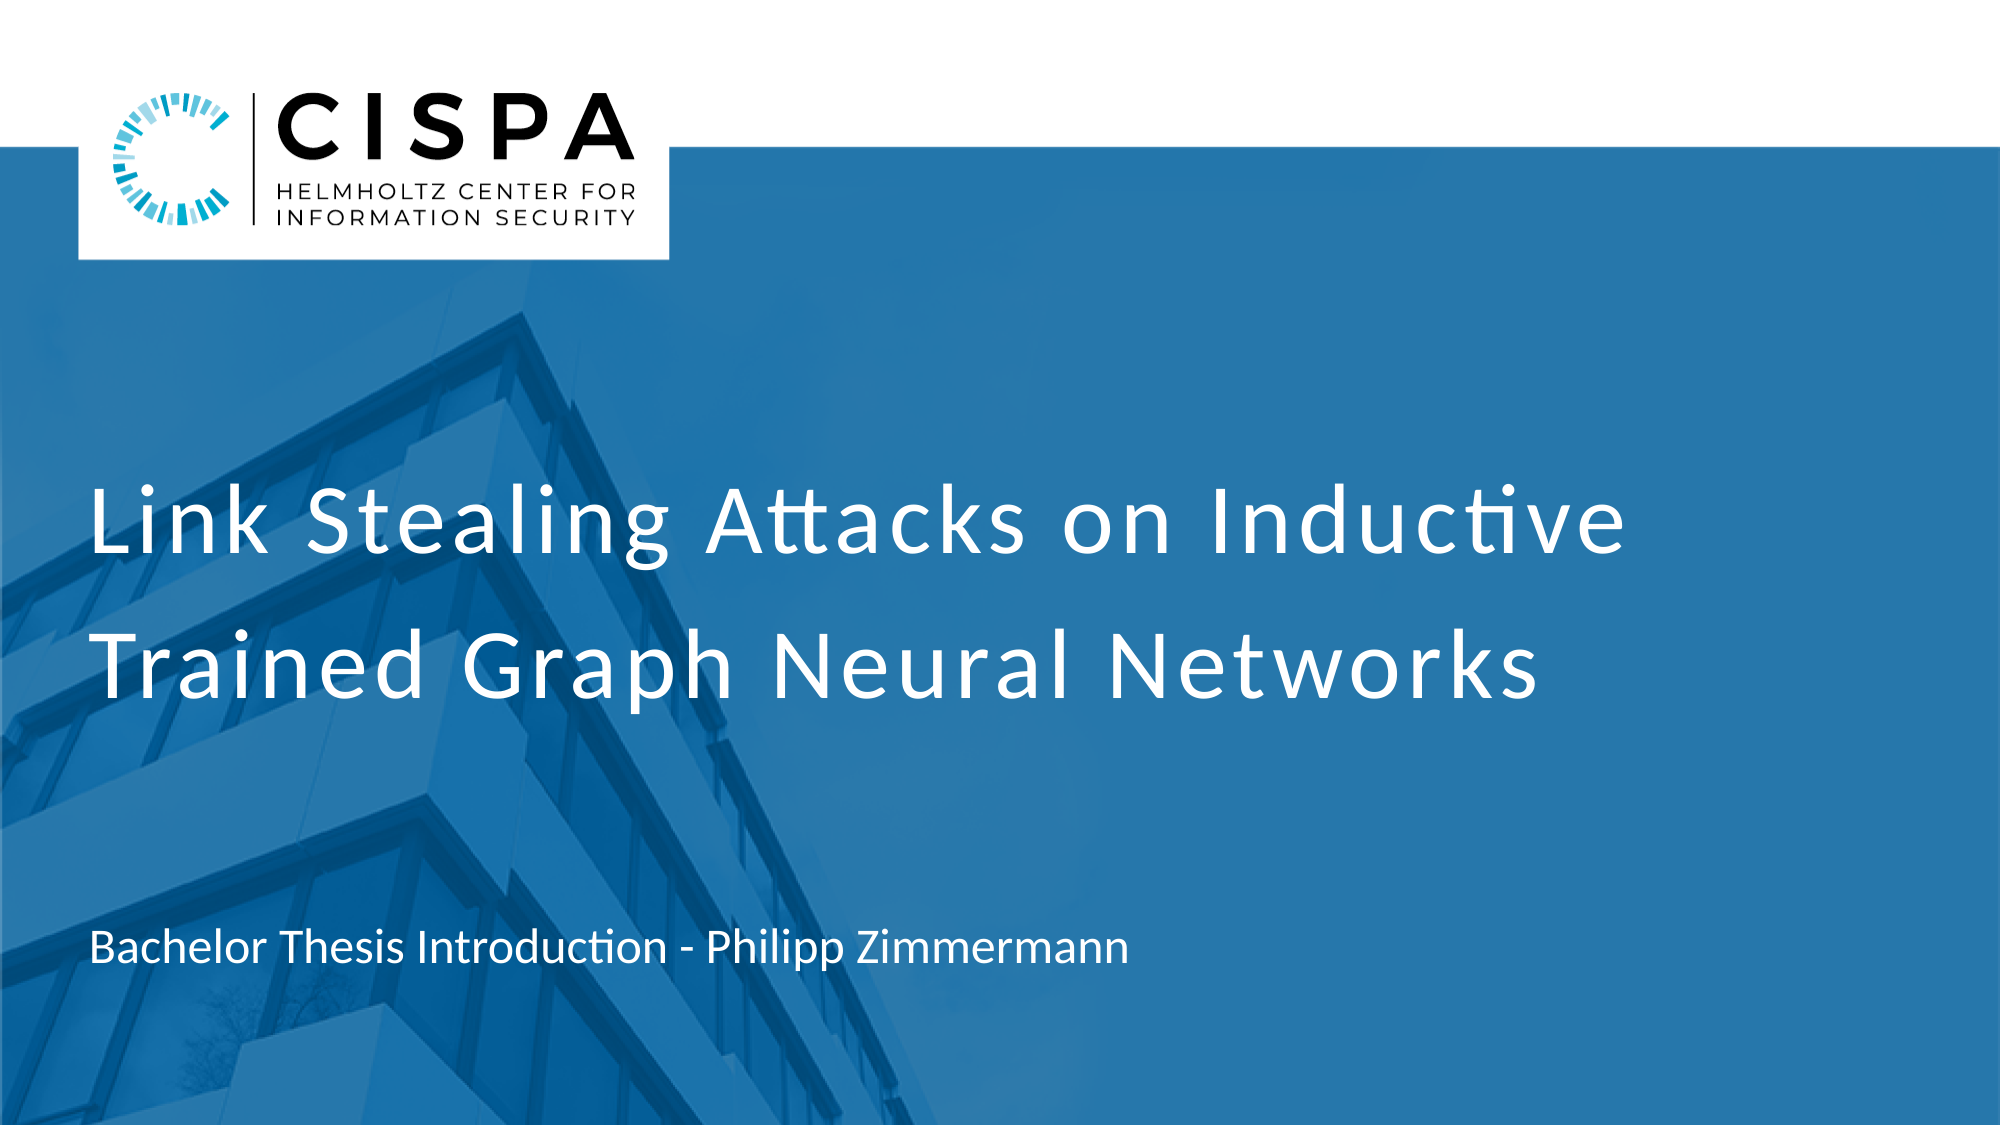

# Link Stealing Attacks on Inductive
Trained Graph Neural Networks
Bachelor Thesis Introduction - Philipp Zimmermann